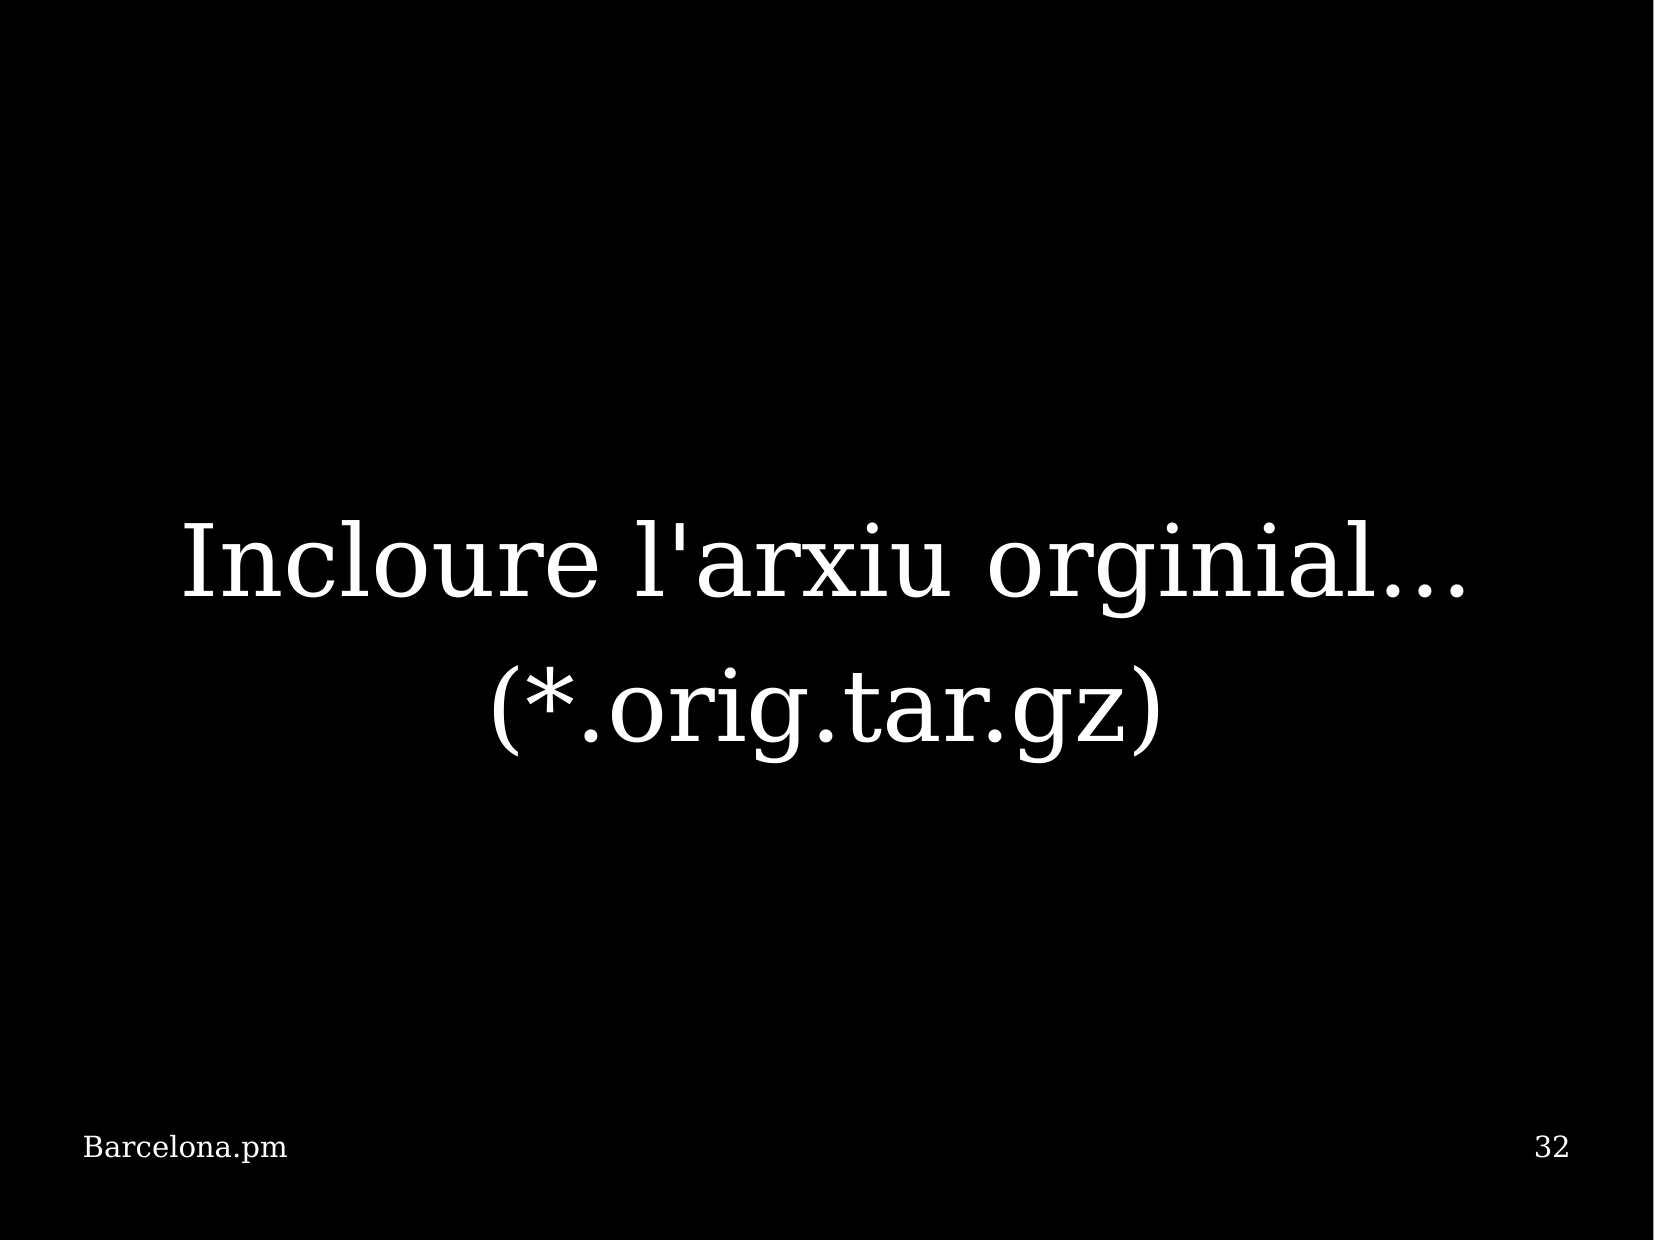

# Incloure l'arxiu orginial... (*.orig.tar.gz)
Barcelona.pm
32